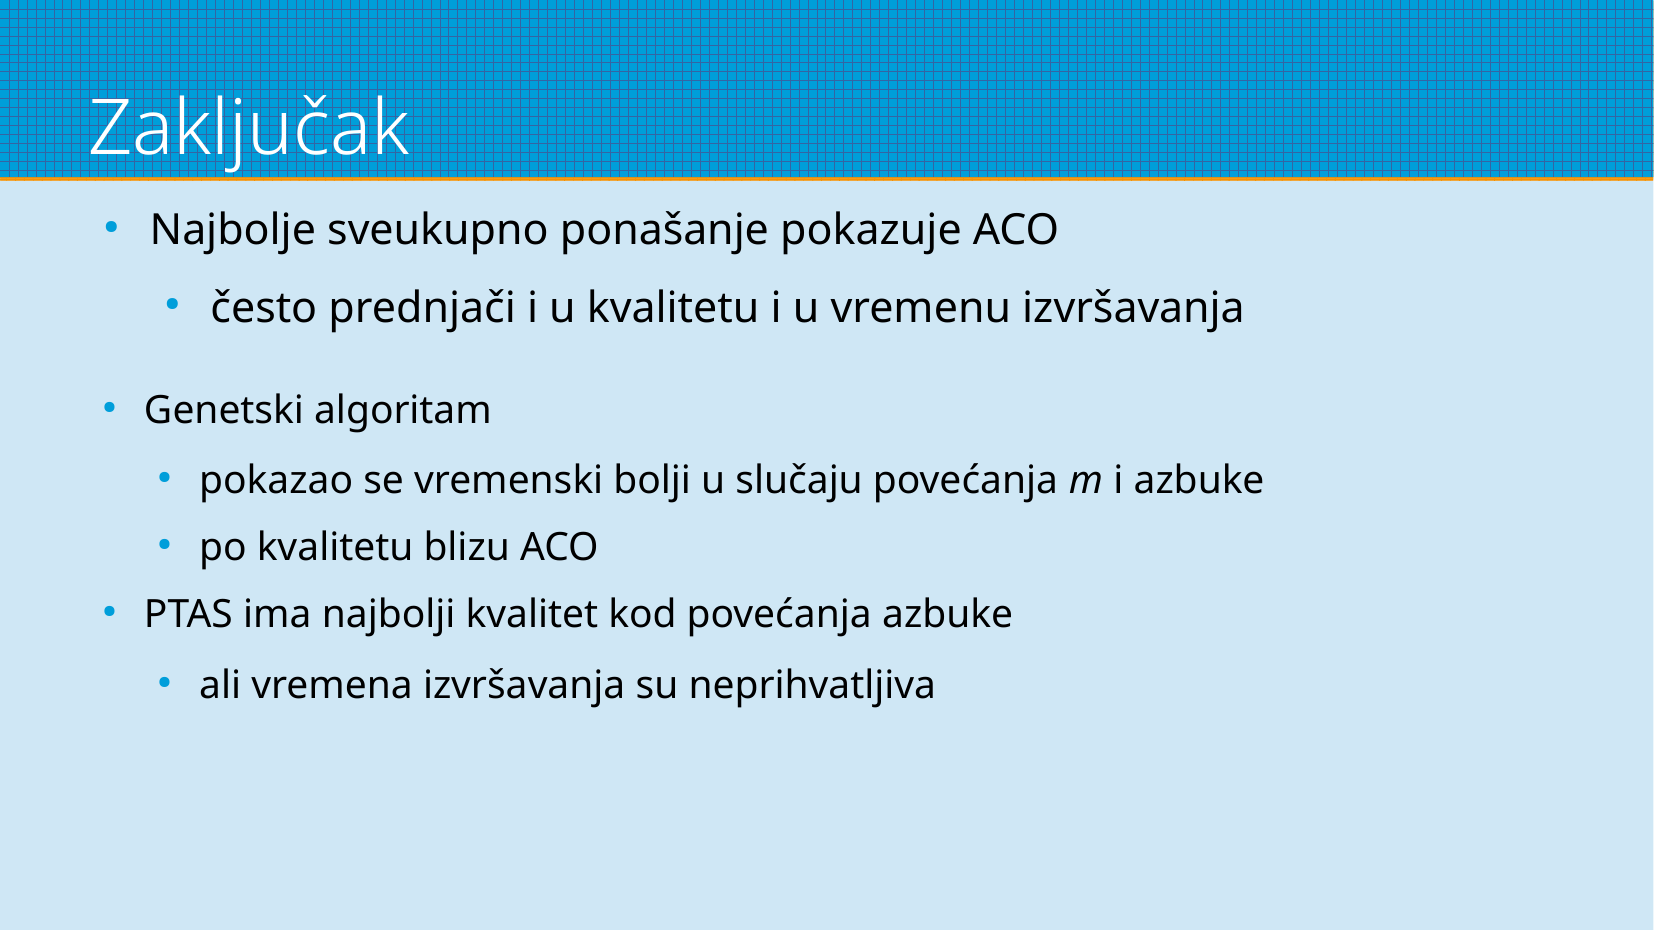

# Zaključak
Najbolje sveukupno ponašanje pokazuje ACO
često prednjači i u kvalitetu i u vremenu izvršavanja
Genetski algoritam
pokazao se vremenski bolji u slučaju povećanja m i azbuke
po kvalitetu blizu ACO
PTAS ima najbolji kvalitet kod povećanja azbuke
ali vremena izvršavanja su neprihvatljiva